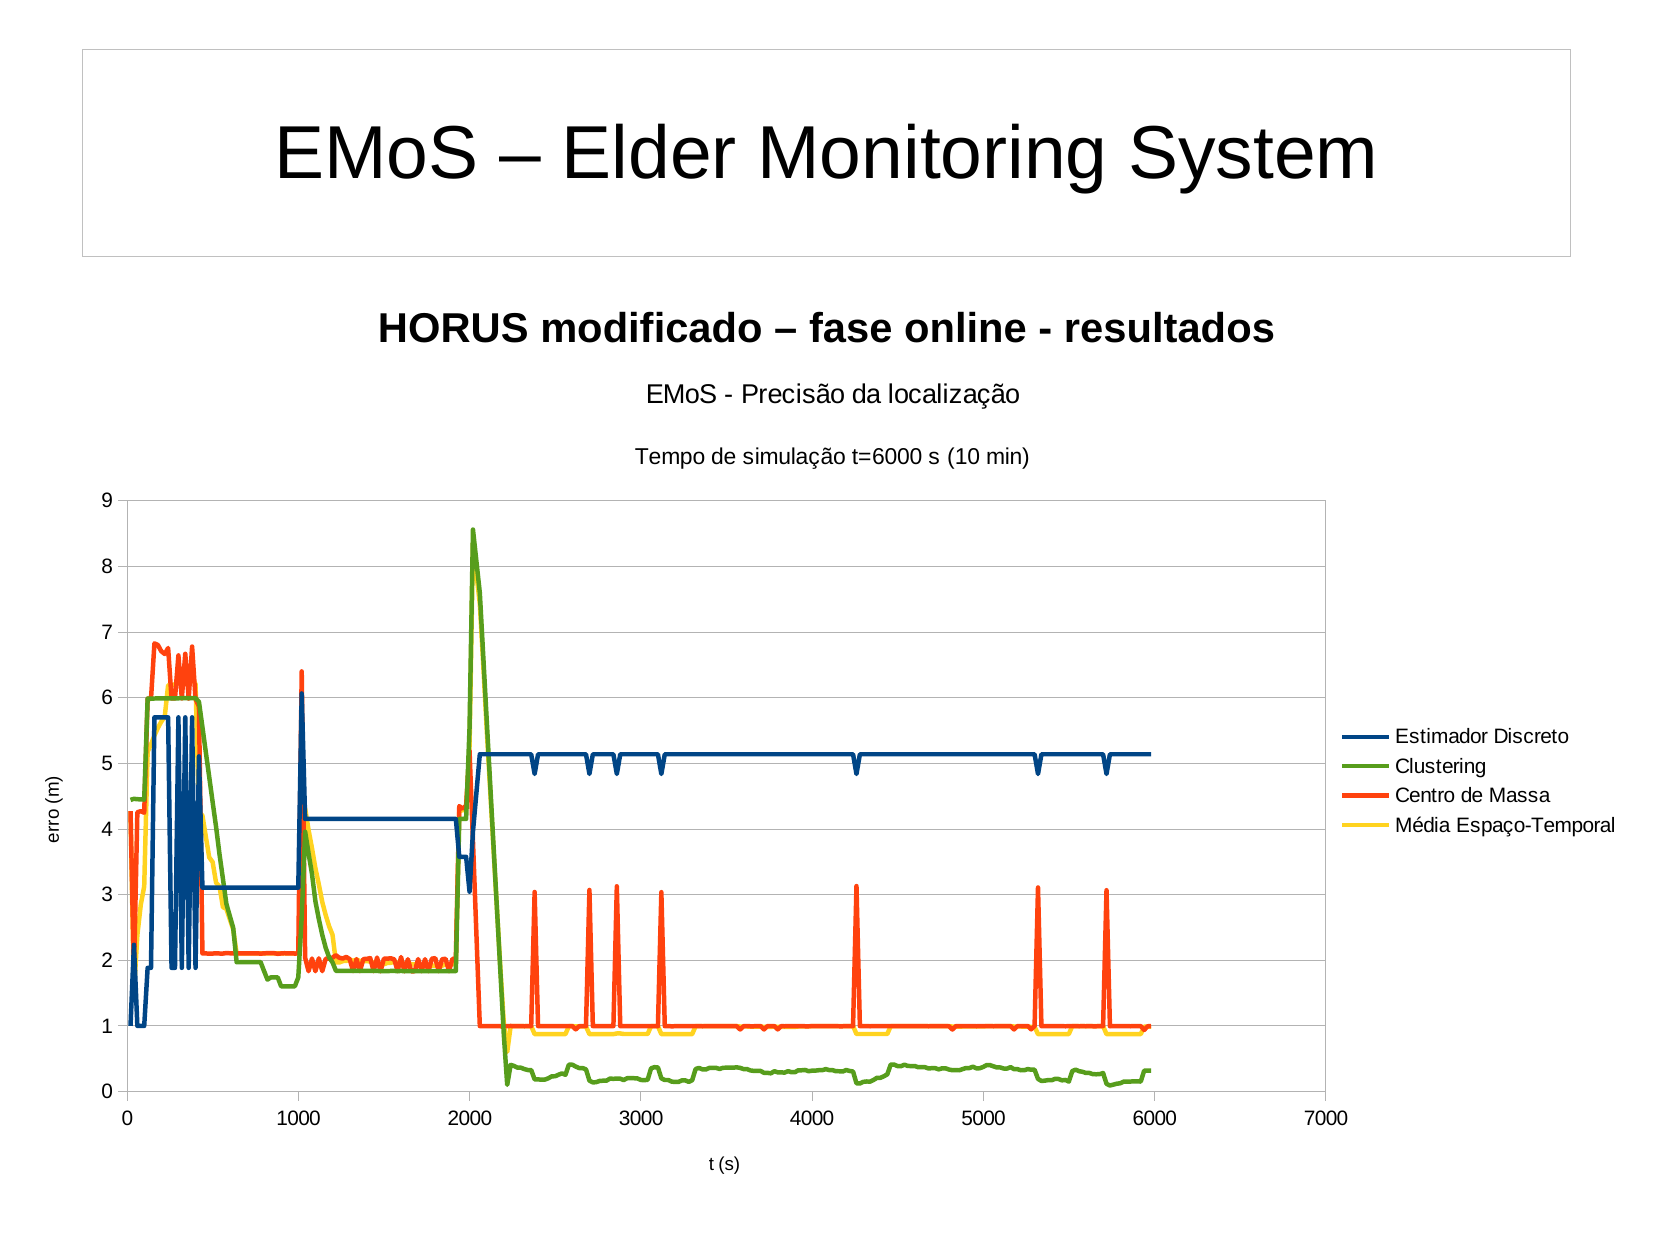

# EMoS – Elder Monitoring System
HORUS modificado – fase online - resultados
### Chart: EMoS - Precisão da localização
Tempo de simulação t=6000 s (10 min)
| Category | Estimador Discreto | Clustering | Centro de Massa | Média Espaço-Temporal |
|---|---|---|---|---|